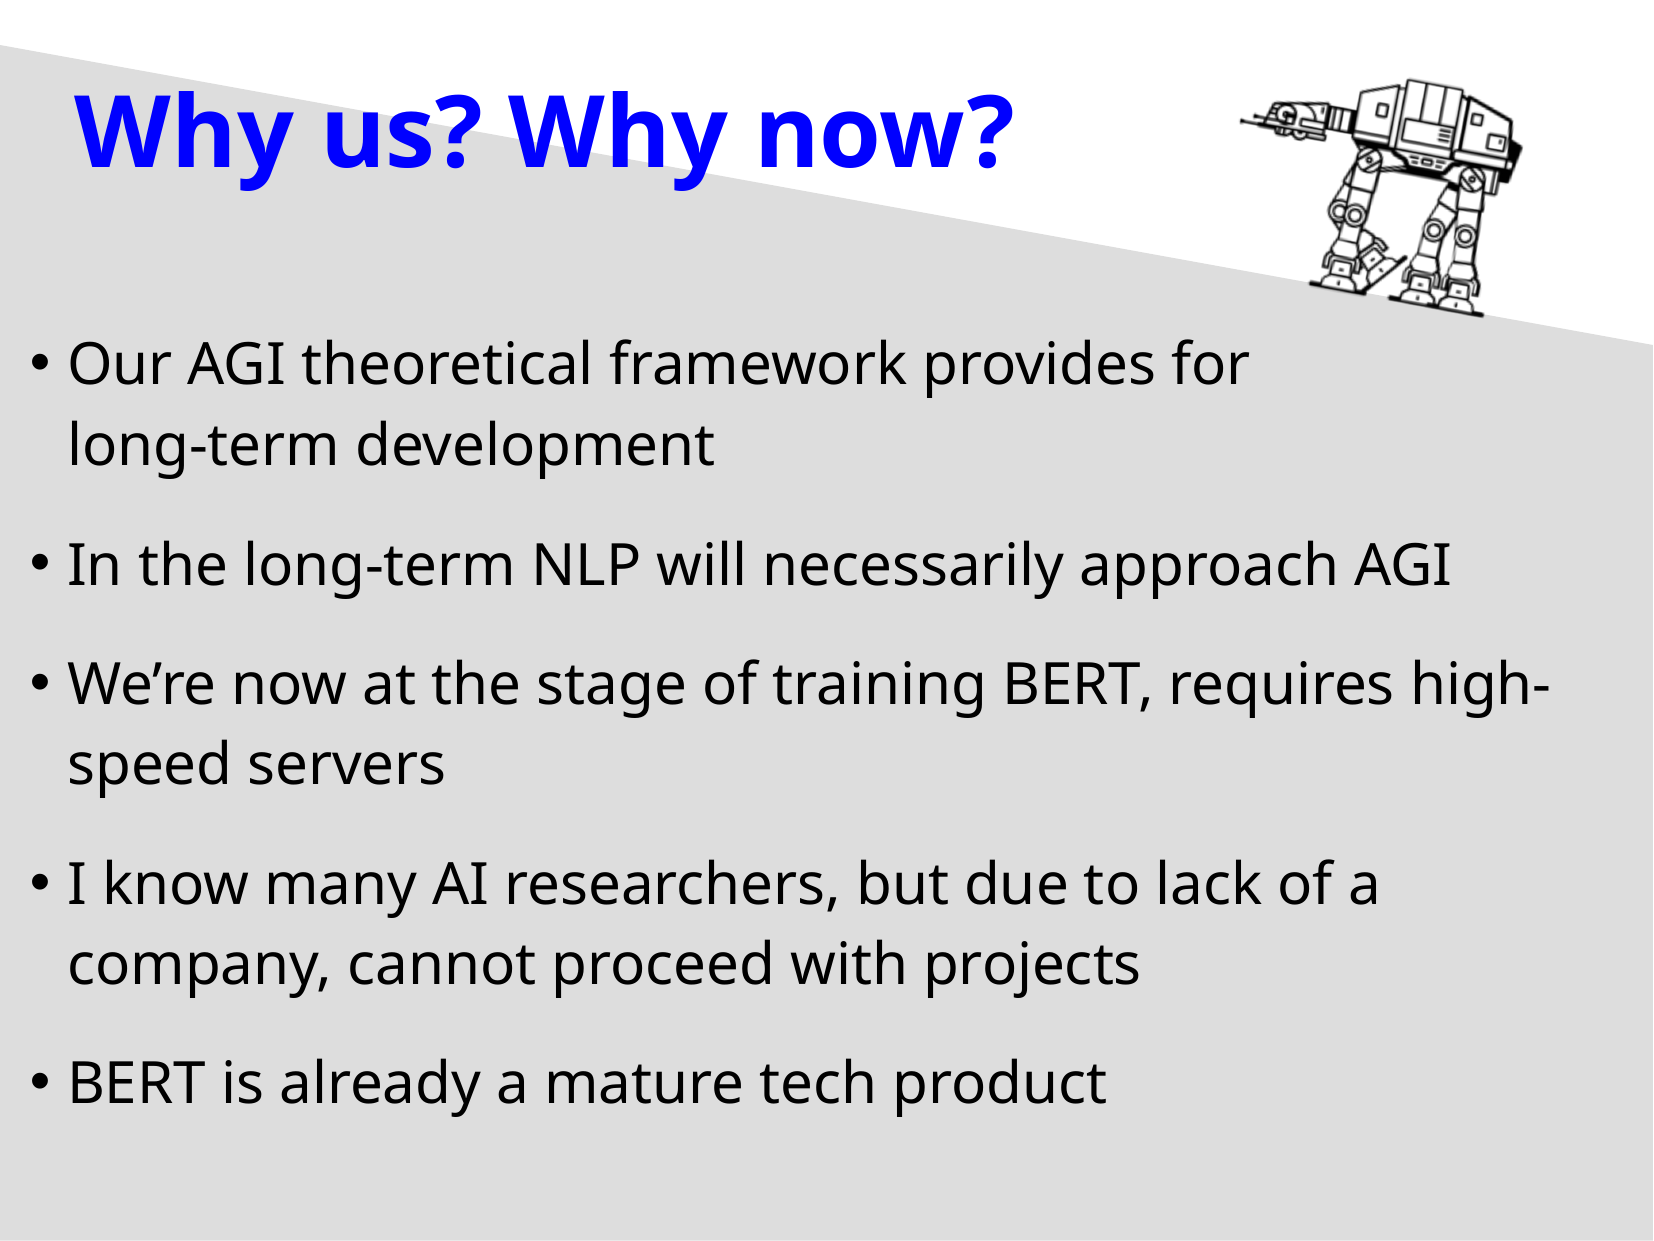

Why us? Why now?
Our AGI theoretical framework provides for
long-term development
In the long-term NLP will necessarily approach AGI
We’re now at the stage of training BERT, requires high-speed servers
I know many AI researchers, but due to lack of a company, cannot proceed with projects
BERT is already a mature tech product
12